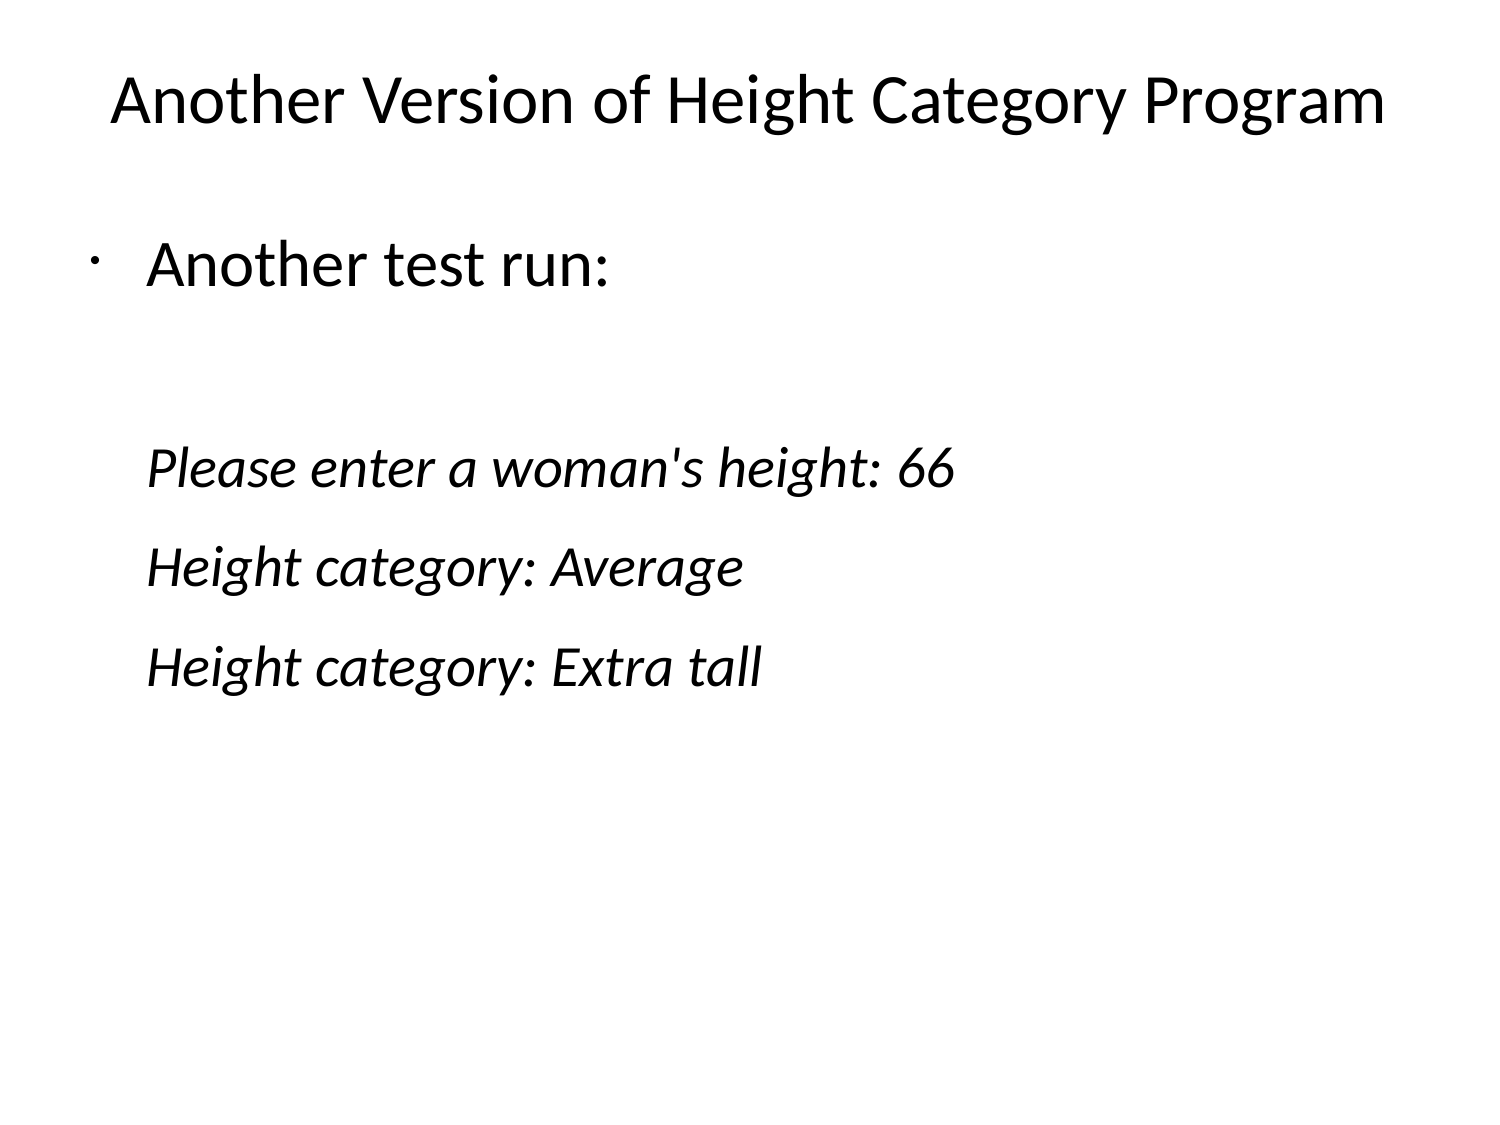

# Another Version of Height Category Program
Another test run:
Please enter a woman's height: 66
Height category: Average
Height category: Extra tall